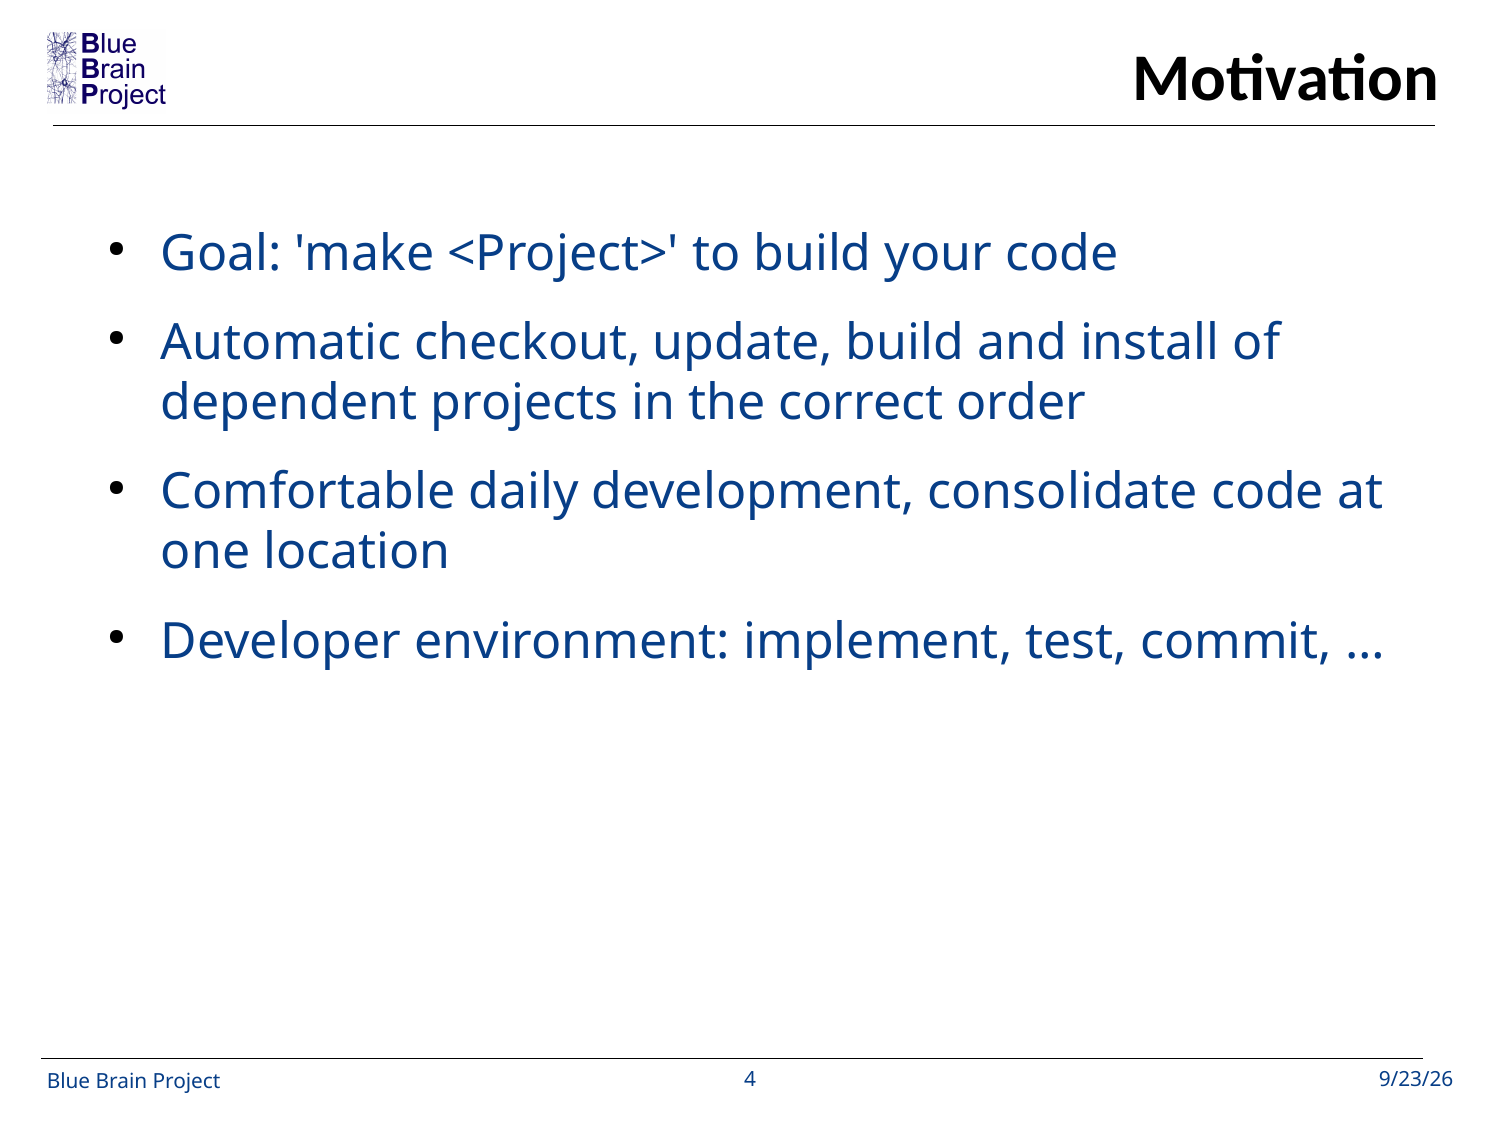

Motivation
# Goal: 'make <Project>' to build your code
Automatic checkout, update, build and install of dependent projects in the correct order
Comfortable daily development, consolidate code at one location
Developer environment: implement, test, commit, …
Blue Brain Project